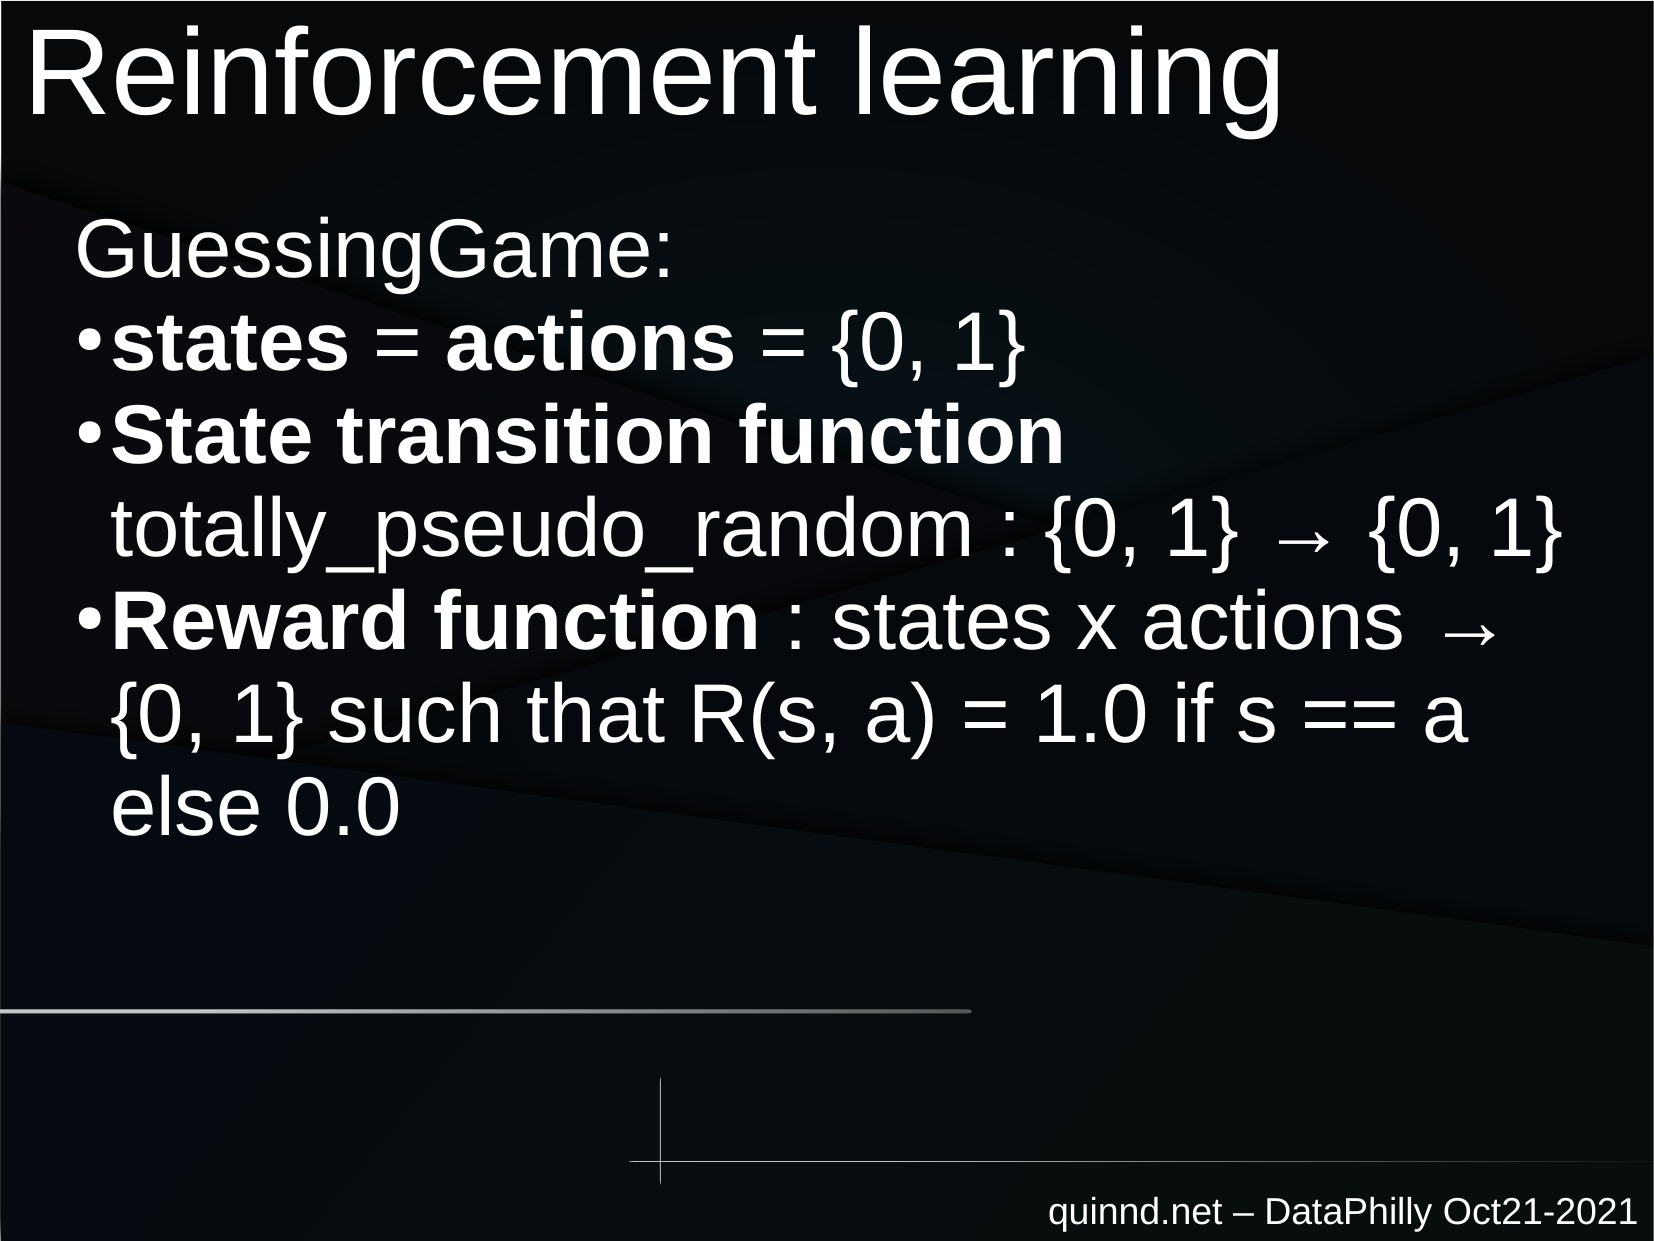

# Reinforcement learning
GuessingGame:
states = actions = {0, 1}
State transition function totally_pseudo_random : {0, 1} → {0, 1}
Reward function : states x actions → {0, 1} such that R(s, a) = 1.0 if s == a else 0.0